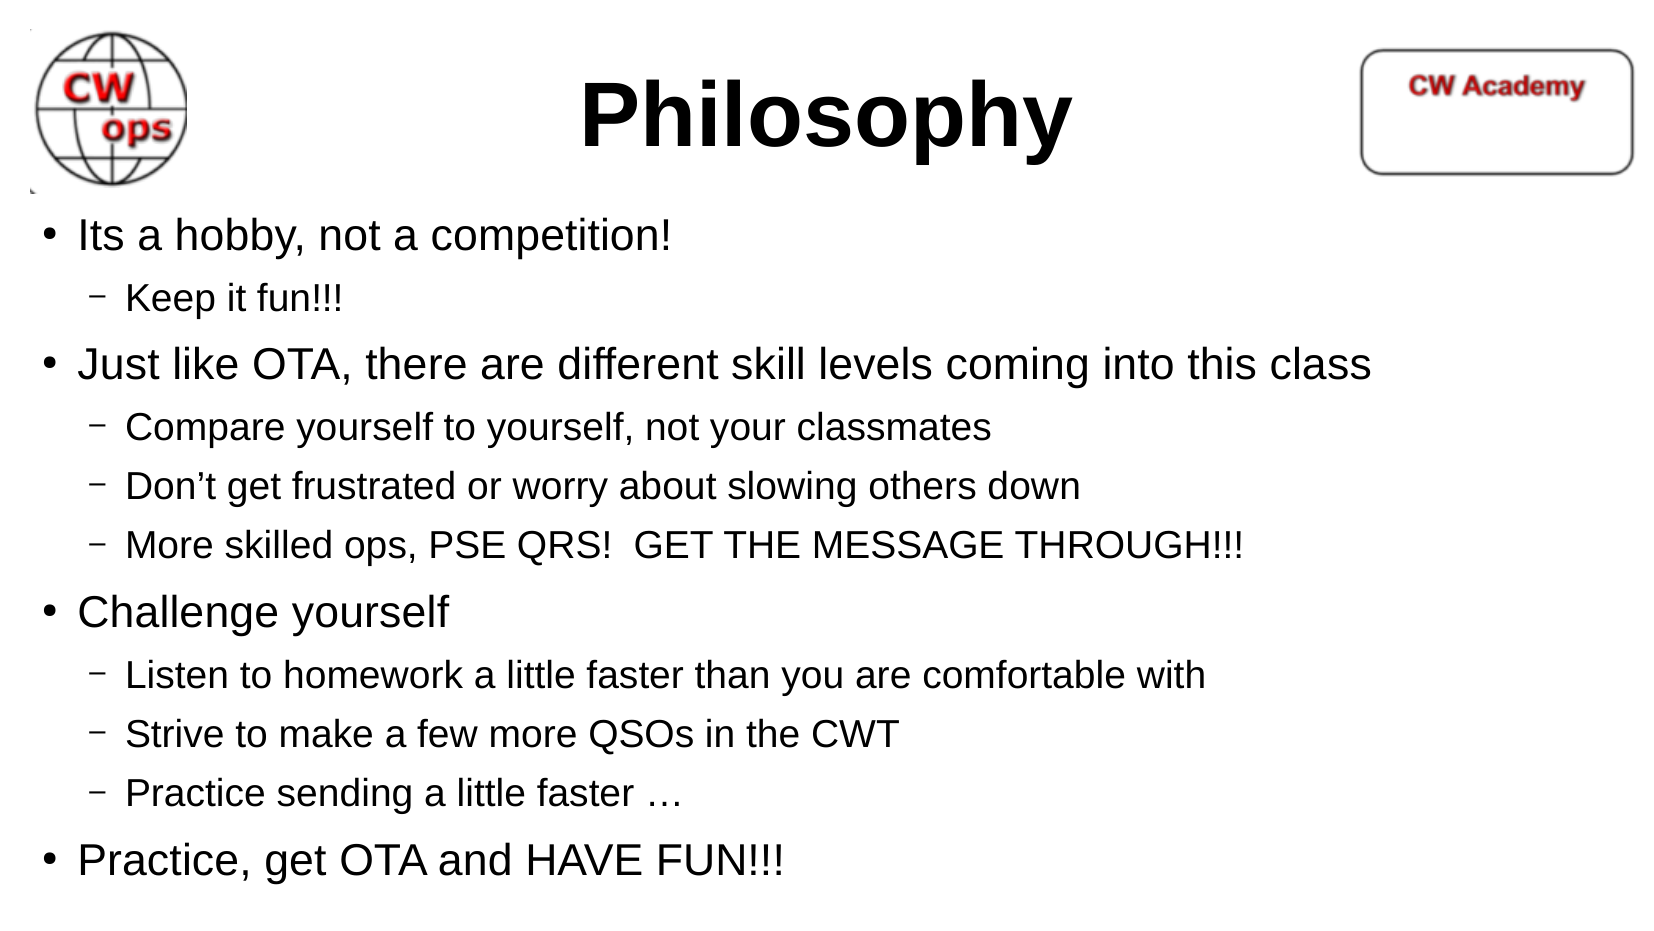

# Philosophy
Its a hobby, not a competition!
Keep it fun!!!
Just like OTA, there are different skill levels coming into this class
Compare yourself to yourself, not your classmates
Don’t get frustrated or worry about slowing others down
More skilled ops, PSE QRS! GET THE MESSAGE THROUGH!!!
Challenge yourself
Listen to homework a little faster than you are comfortable with
Strive to make a few more QSOs in the CWT
Practice sending a little faster …
Practice, get OTA and HAVE FUN!!!